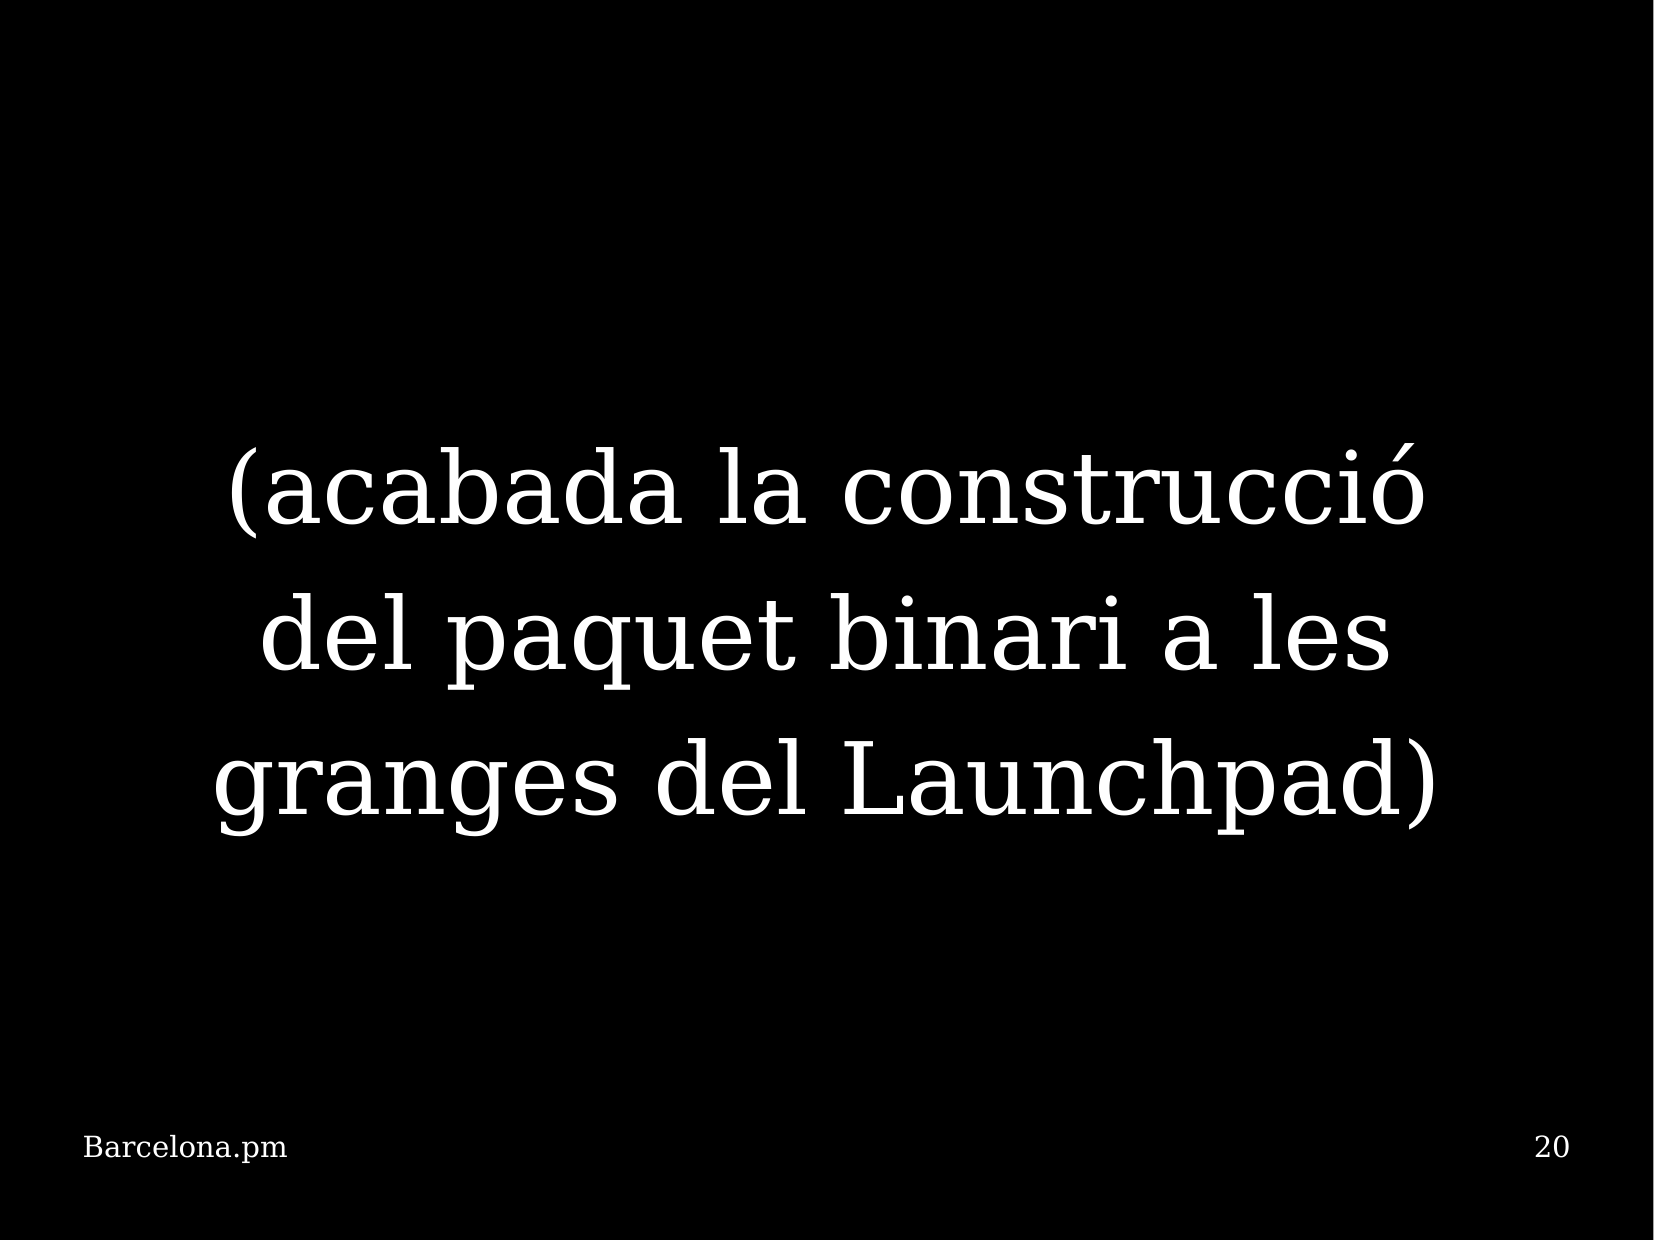

# (acabada la construcció del paquet binari a les granges del Launchpad)
Barcelona.pm
20